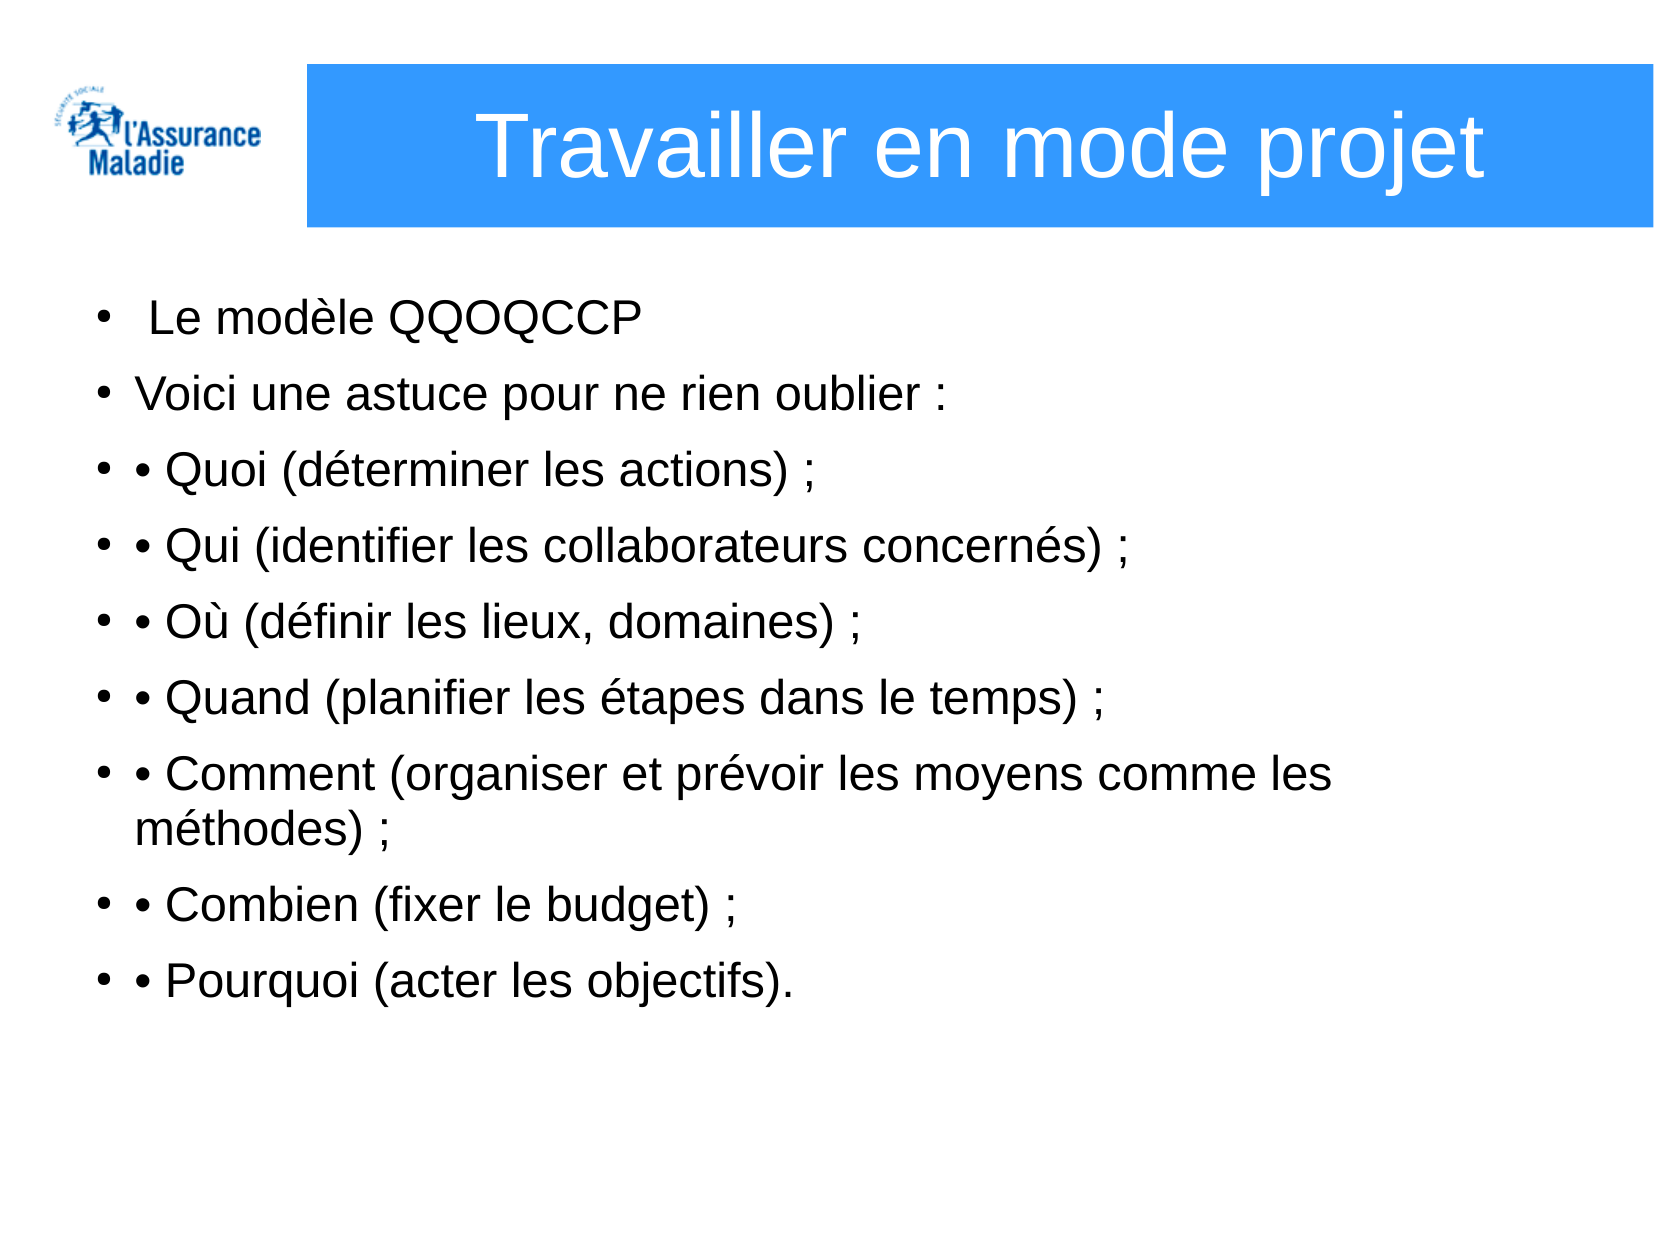

Travailler en mode projet
# Le modèle QQOQCCP
Voici une astuce pour ne rien oublier :
• Quoi (déterminer les actions) ;
• Qui (identifier les collaborateurs concernés) ;
• Où (définir les lieux, domaines) ;
• Quand (planifier les étapes dans le temps) ;
• Comment (organiser et prévoir les moyens comme les méthodes) ;
• Combien (fixer le budget) ;
• Pourquoi (acter les objectifs).